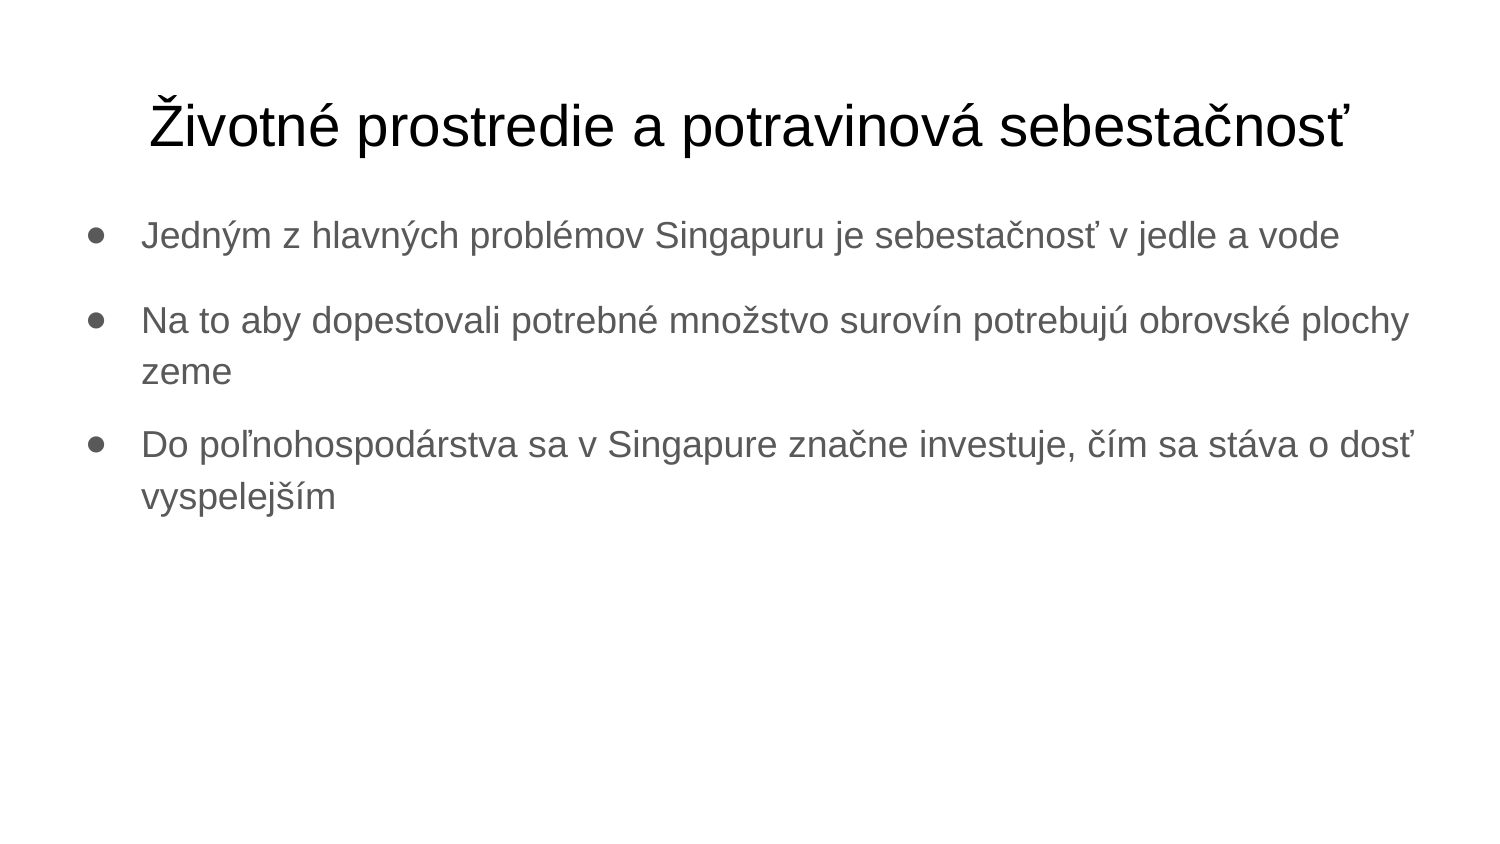

# Životné prostredie a potravinová sebestačnosť
Jedným z hlavných problémov Singapuru je sebestačnosť v jedle a vode
Na to aby dopestovali potrebné množstvo surovín potrebujú obrovské plochy zeme
Do poľnohospodárstva sa v Singapure značne investuje, čím sa stáva o dosť vyspelejším